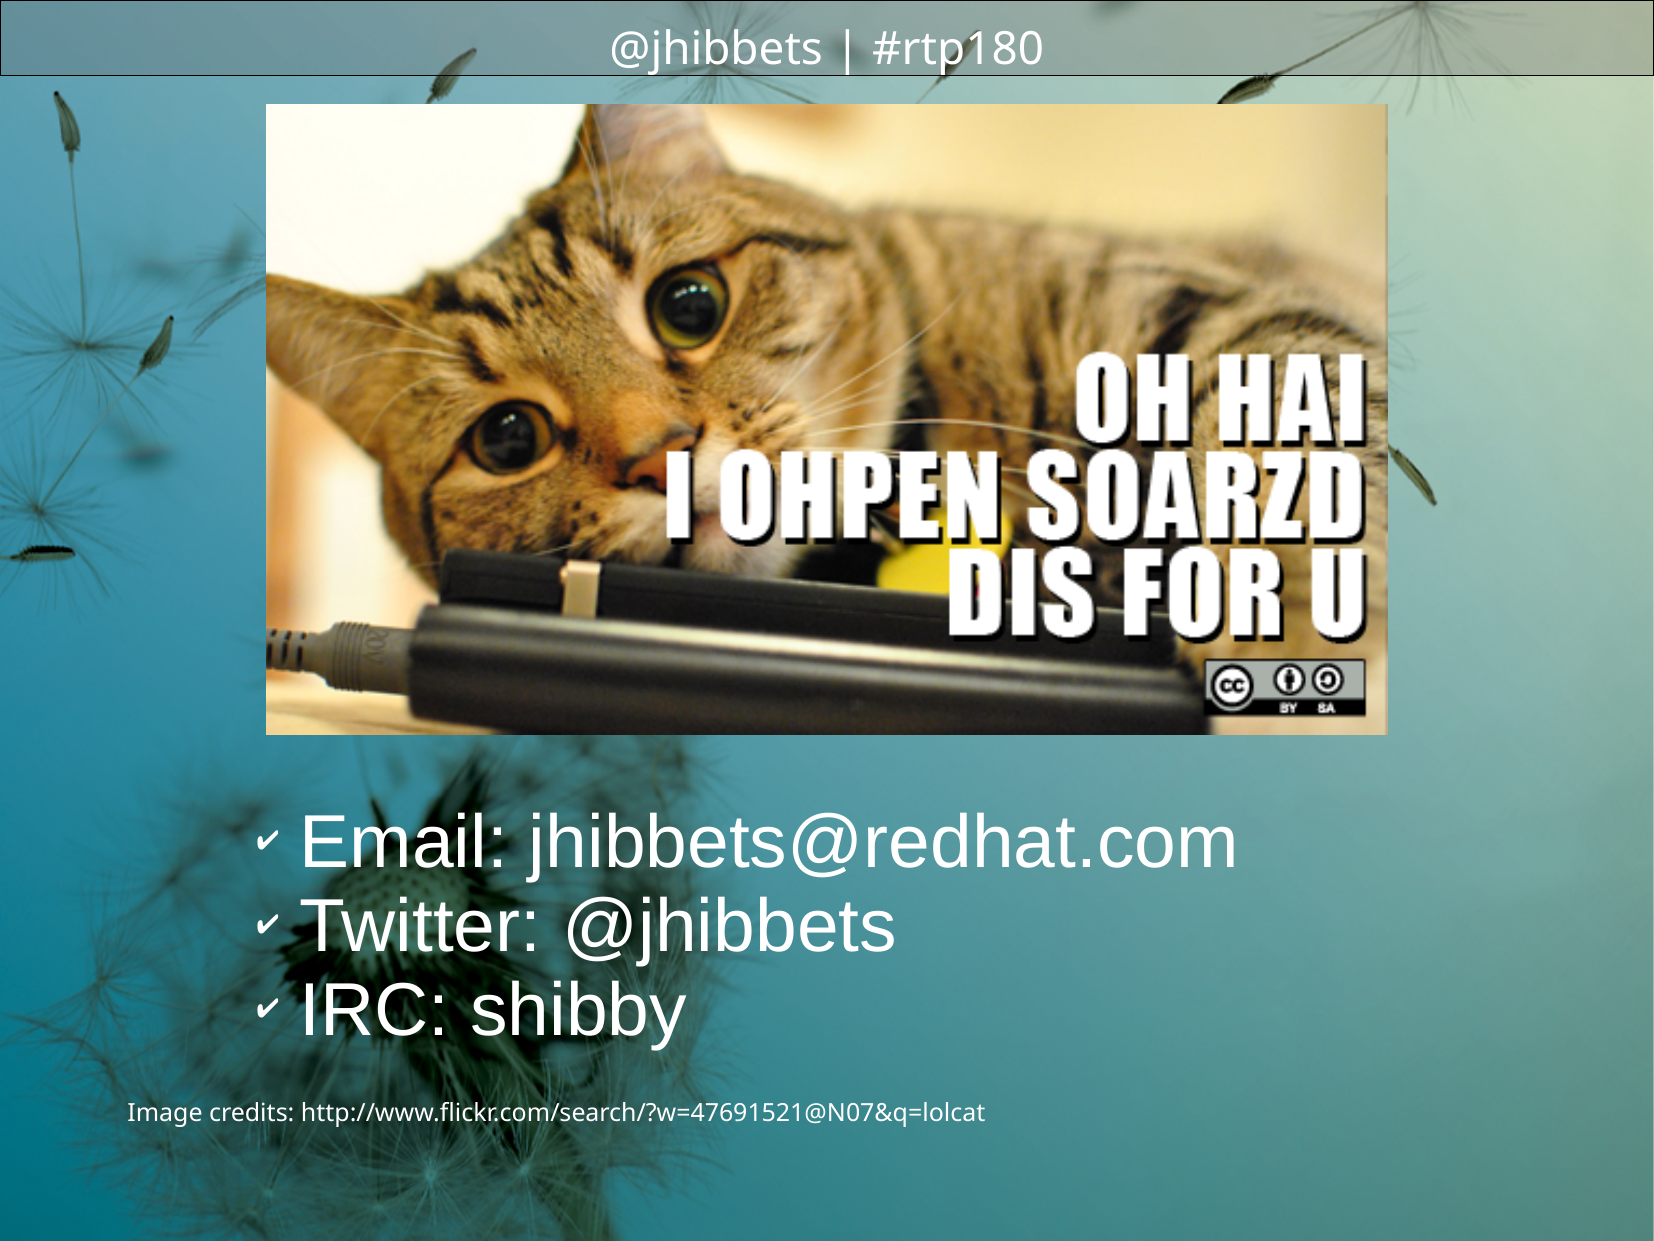

Email: jhibbets@redhat.com
 Twitter: @jhibbets
 IRC: shibby
Image credits: http://www.flickr.com/search/?w=47691521@N07&q=lolcat